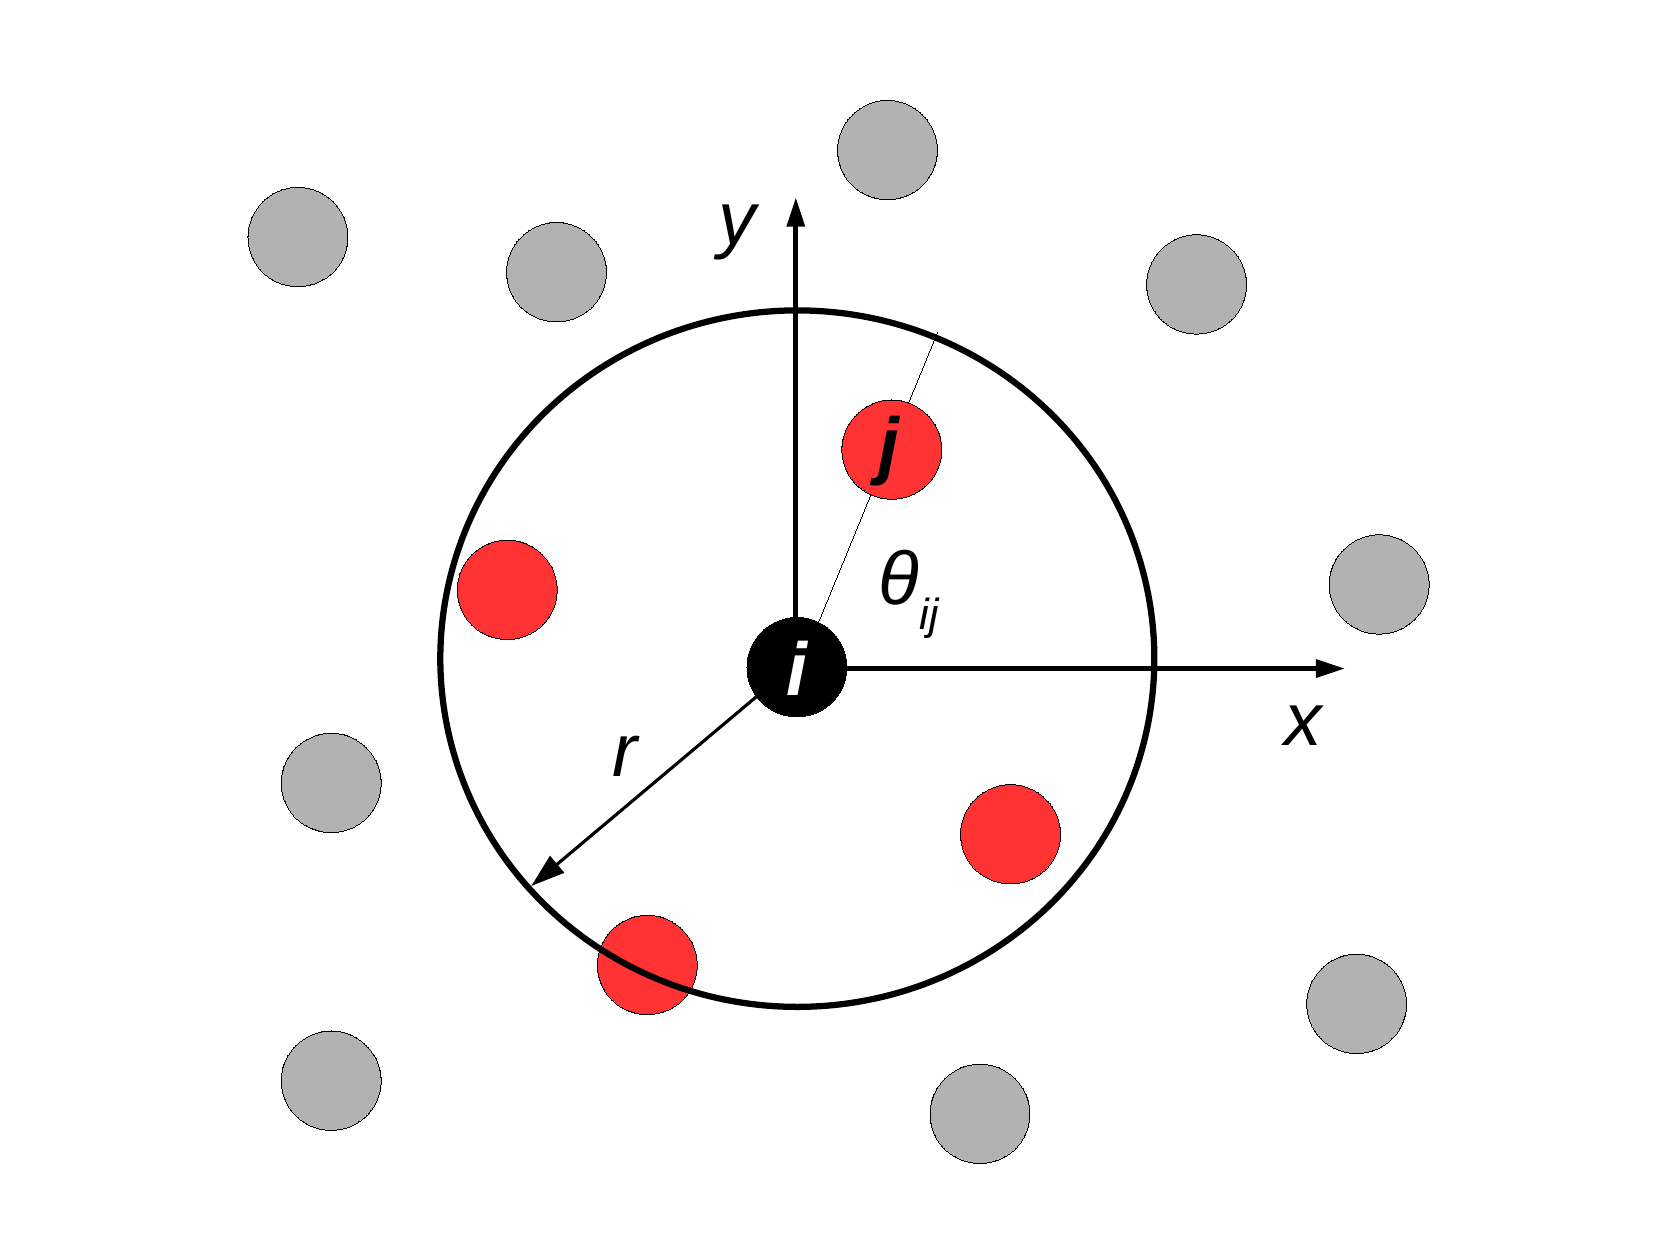

y
j
θij
i
i
x
r